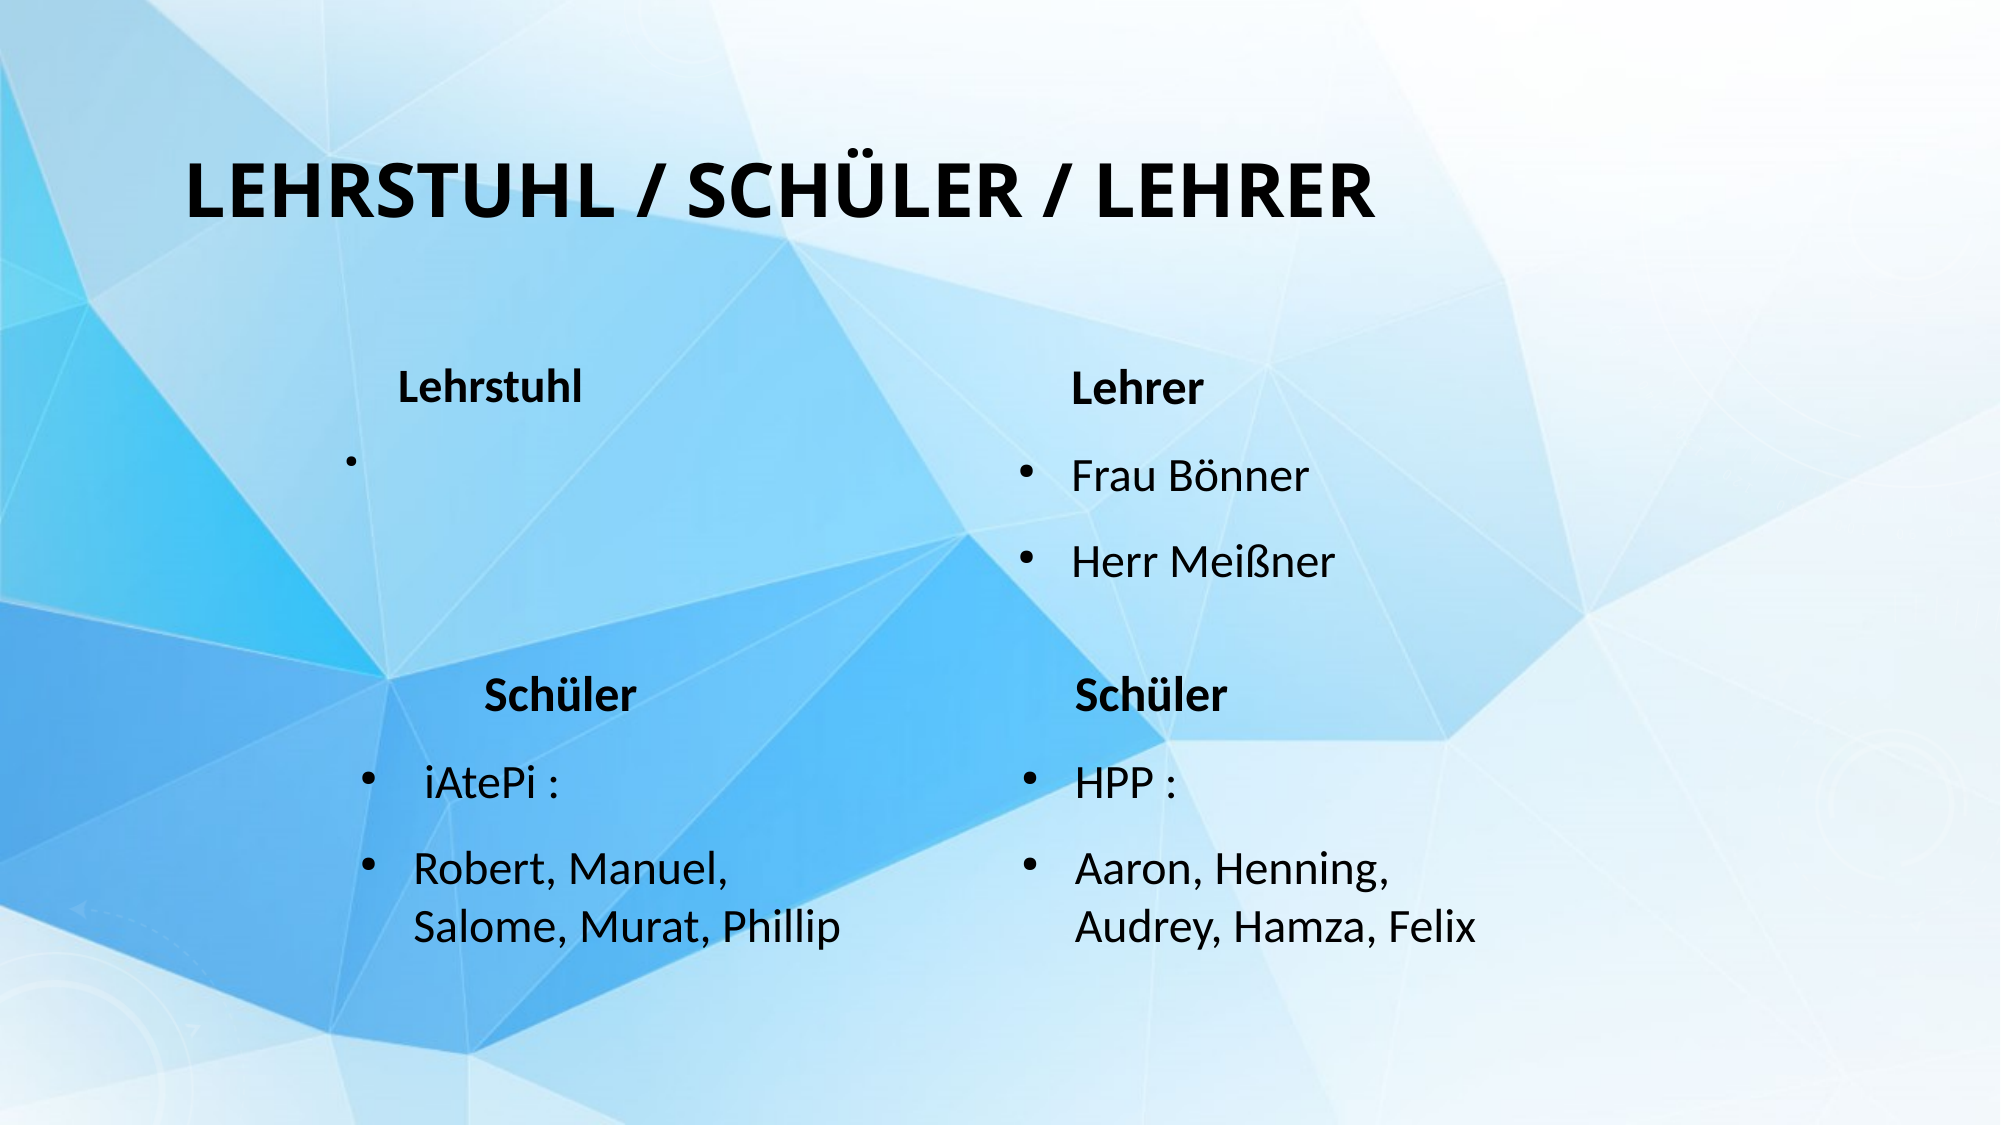

# Lehrstuhl / Schüler / Lehrer
Lehrstuhl
Lehrer
Frau Bönner
Herr Meißner
Schüler
 iAtePi :
Robert, Manuel, Salome, Murat, Phillip
Schüler
HPP :
Aaron, Henning, Audrey, Hamza, Felix